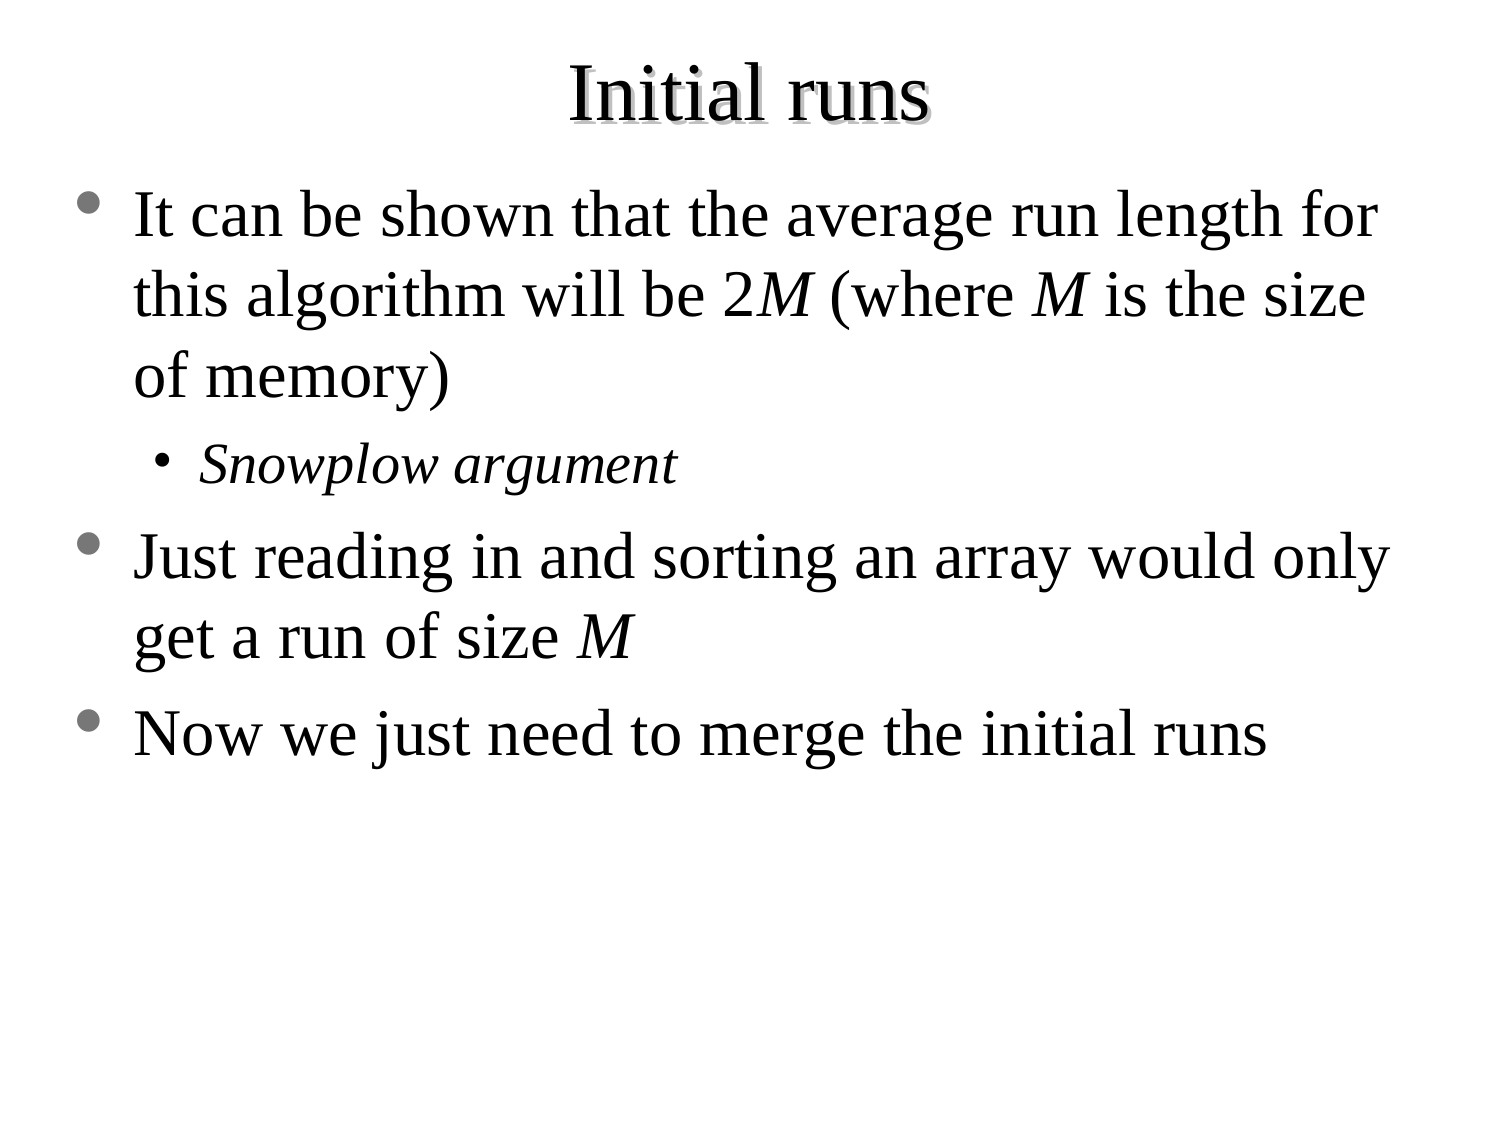

# Initial runs
It can be shown that the average run length for this algorithm will be 2M (where M is the size of memory)
Snowplow argument
Just reading in and sorting an array would only get a run of size M
Now we just need to merge the initial runs